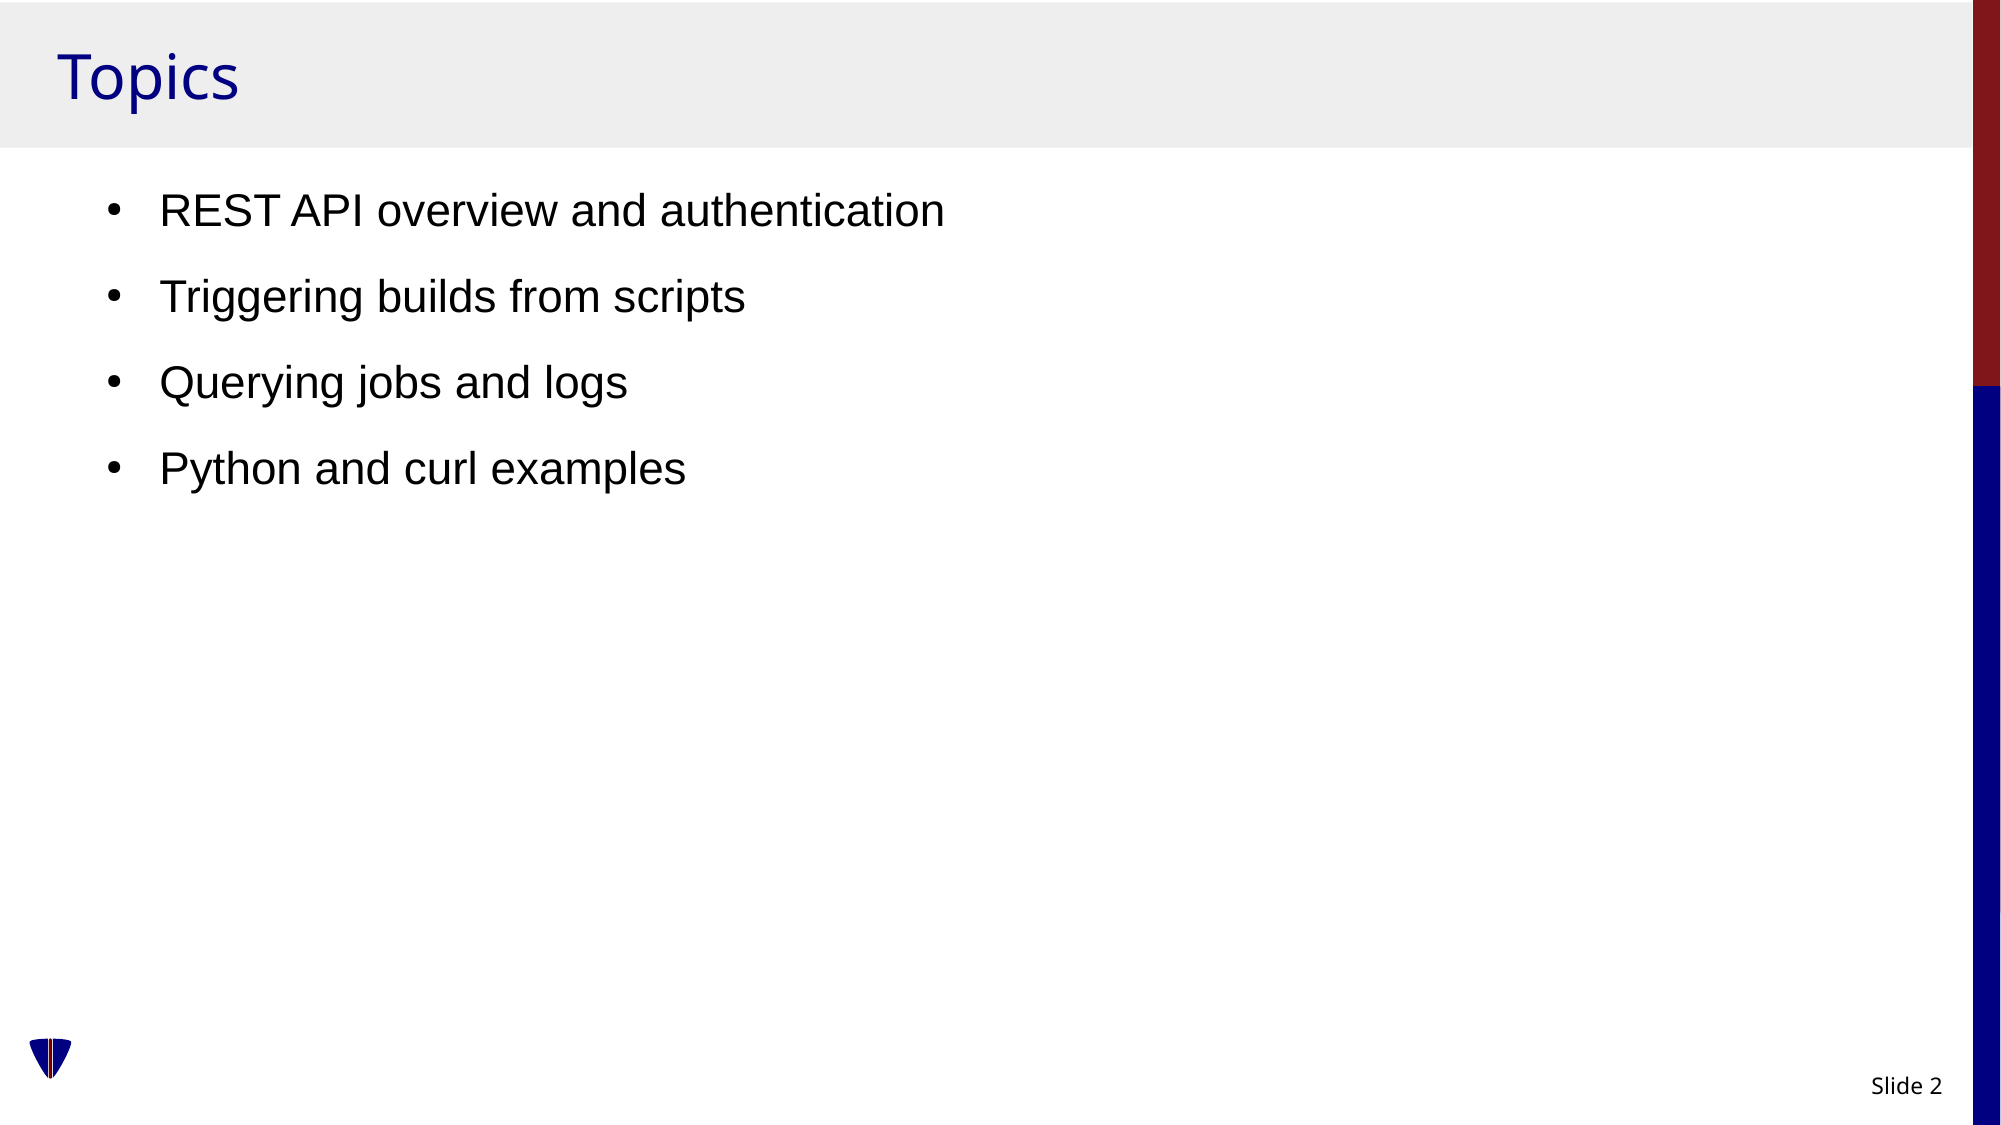

# Topics
REST API overview and authentication
Triggering builds from scripts
Querying jobs and logs
Python and curl examples